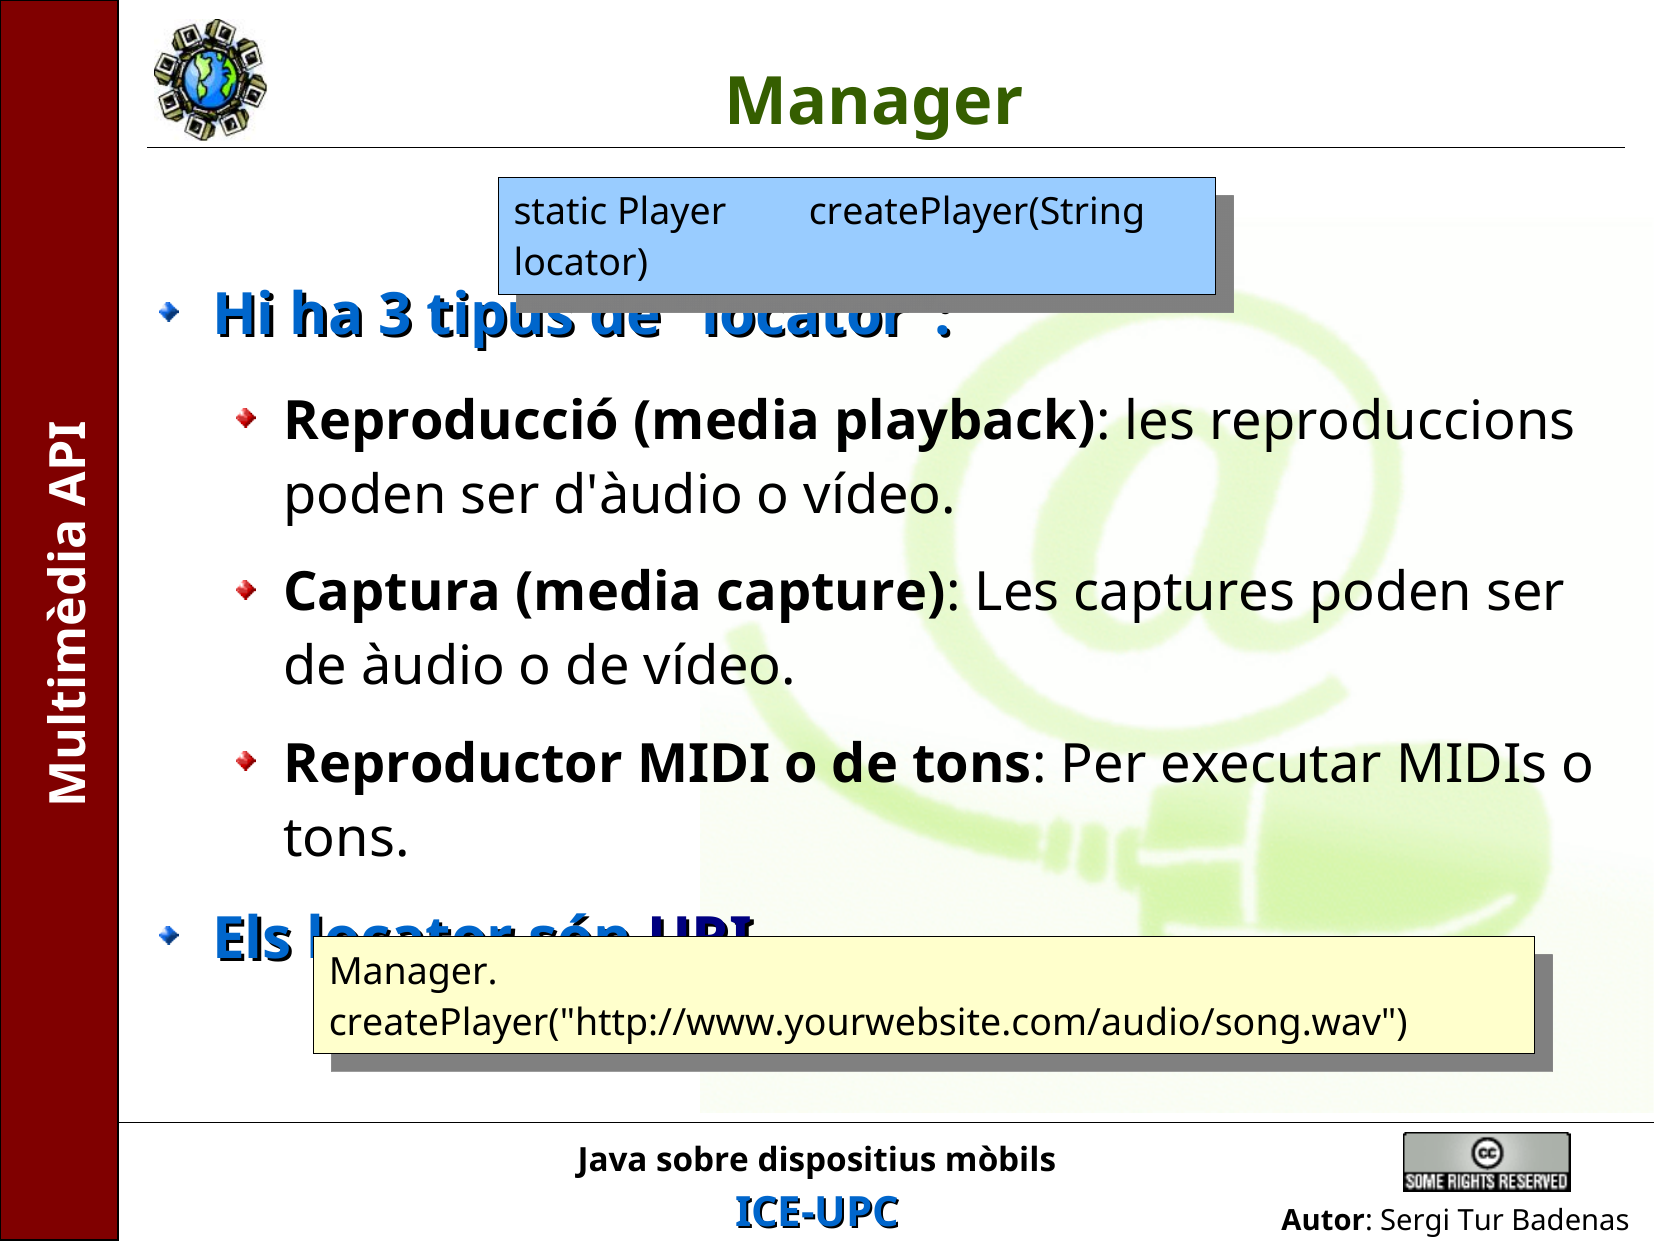

# Manager
static Player 	createPlayer(String locator)
Hi ha 3 tipus de “locator”:
Reproducció (media playback): les reproduccions poden ser d'àudio o vídeo.
Captura (media capture): Les captures poden ser de àudio o de vídeo.
Reproductor MIDI o de tons: Per executar MIDIs o tons.
Els locator són URI
Manager. createPlayer("http://www.yourwebsite.com/audio/song.wav")